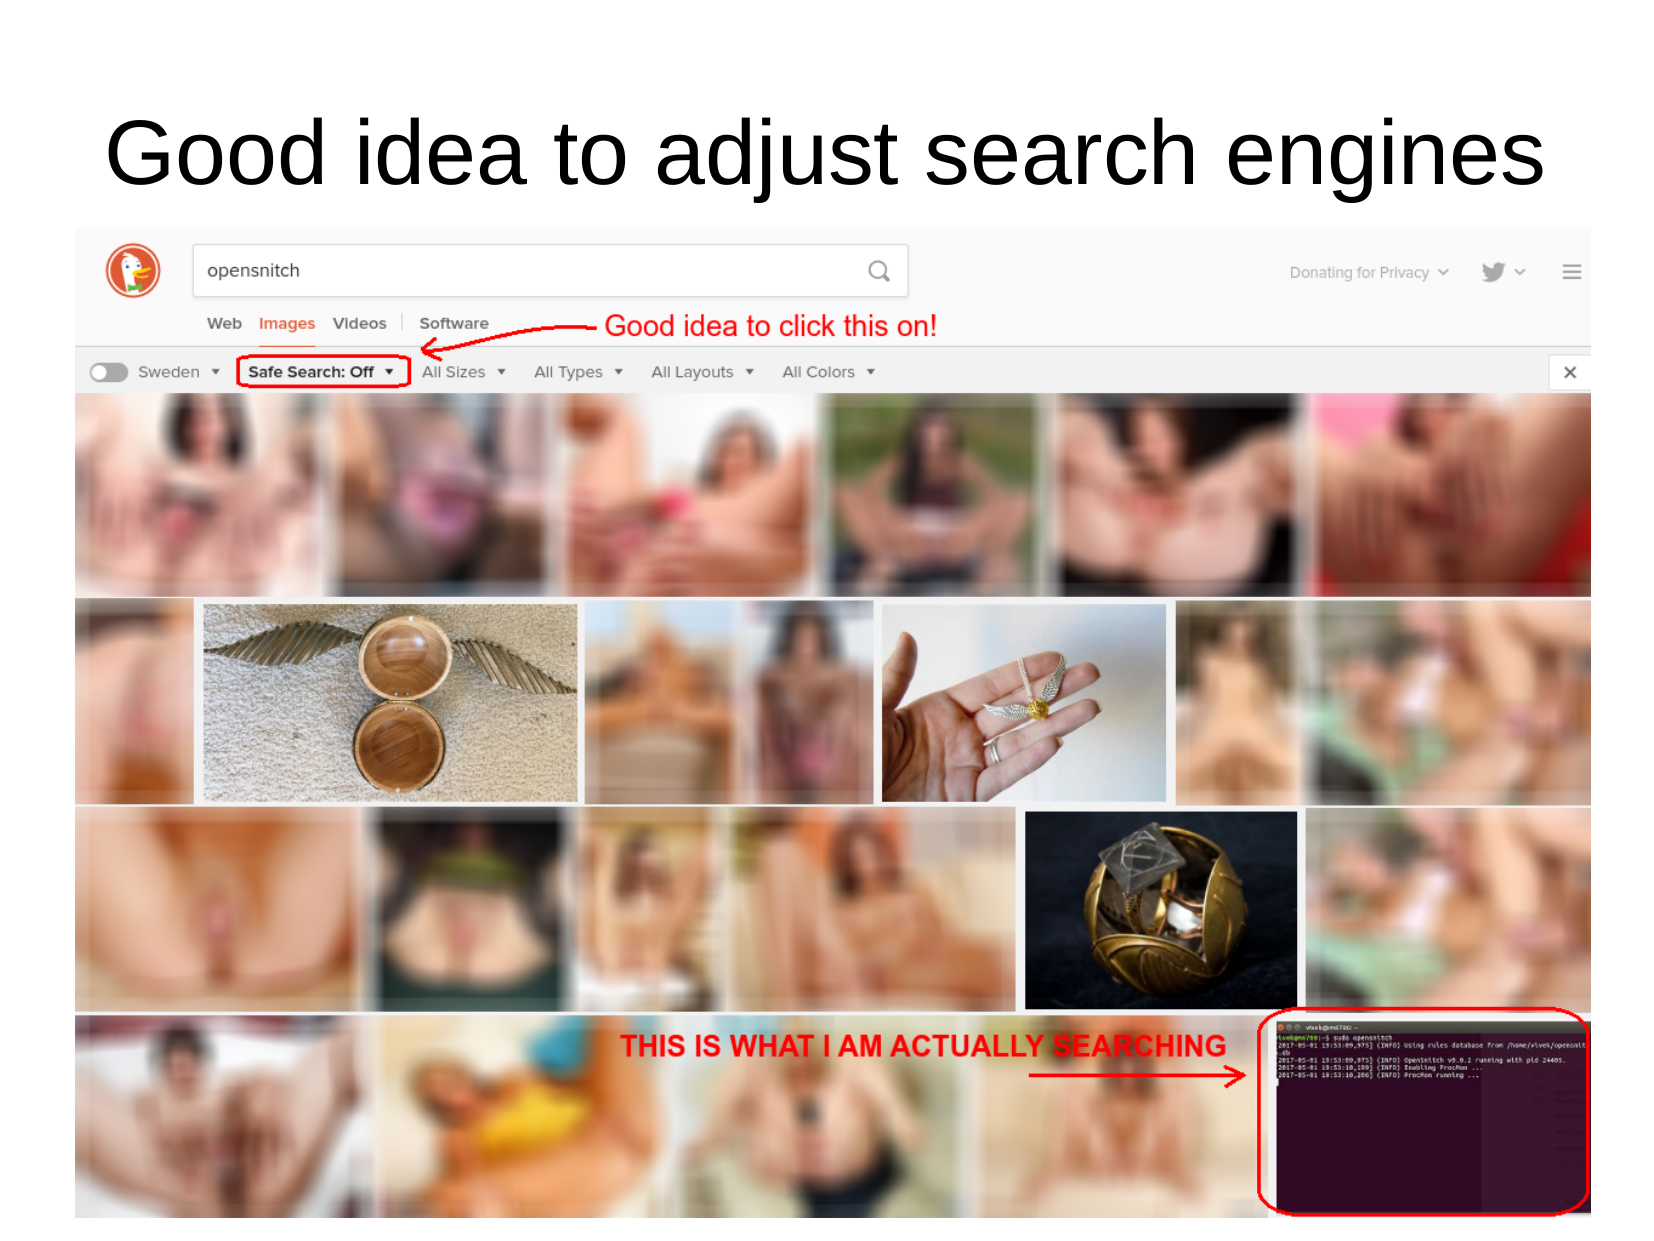

# Good idea to adjust search engines